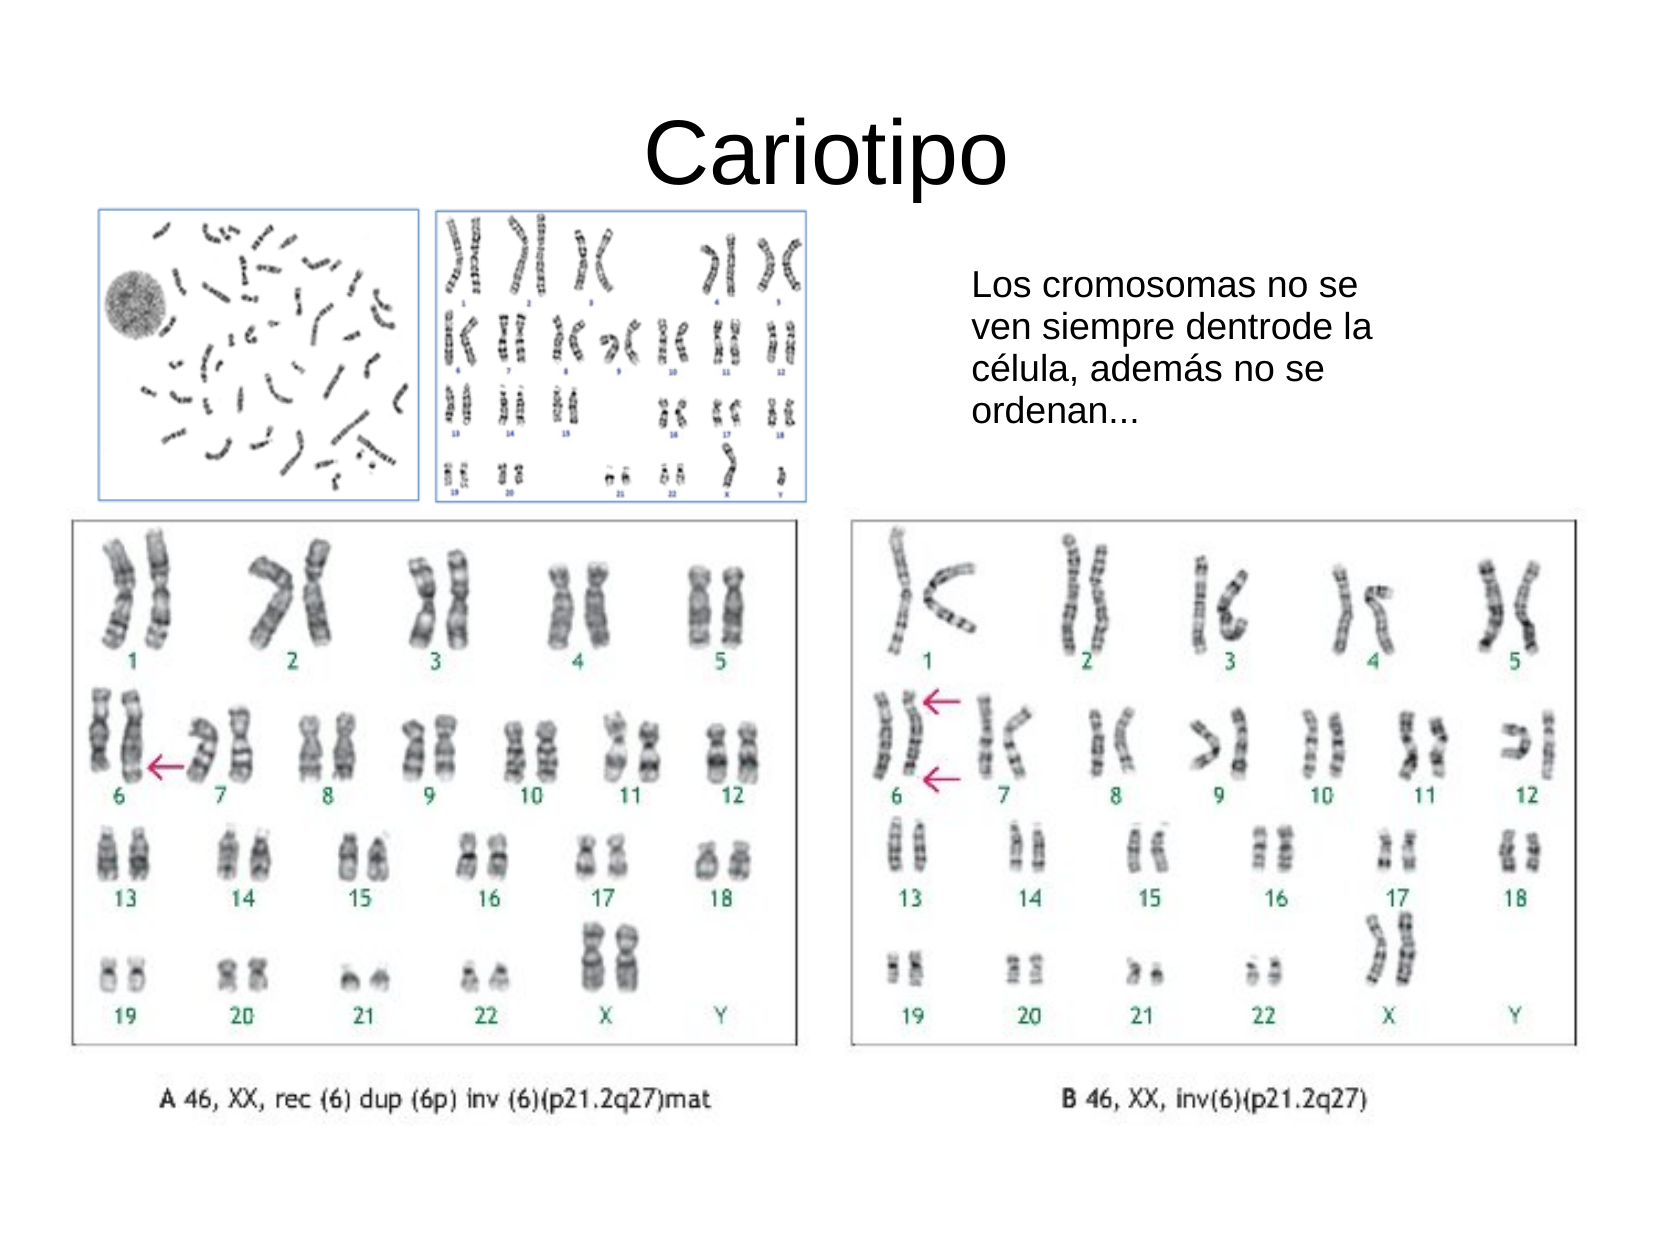

# Cariotipo
Los cromosomas no se ven siempre dentrode la célula, además no se ordenan...